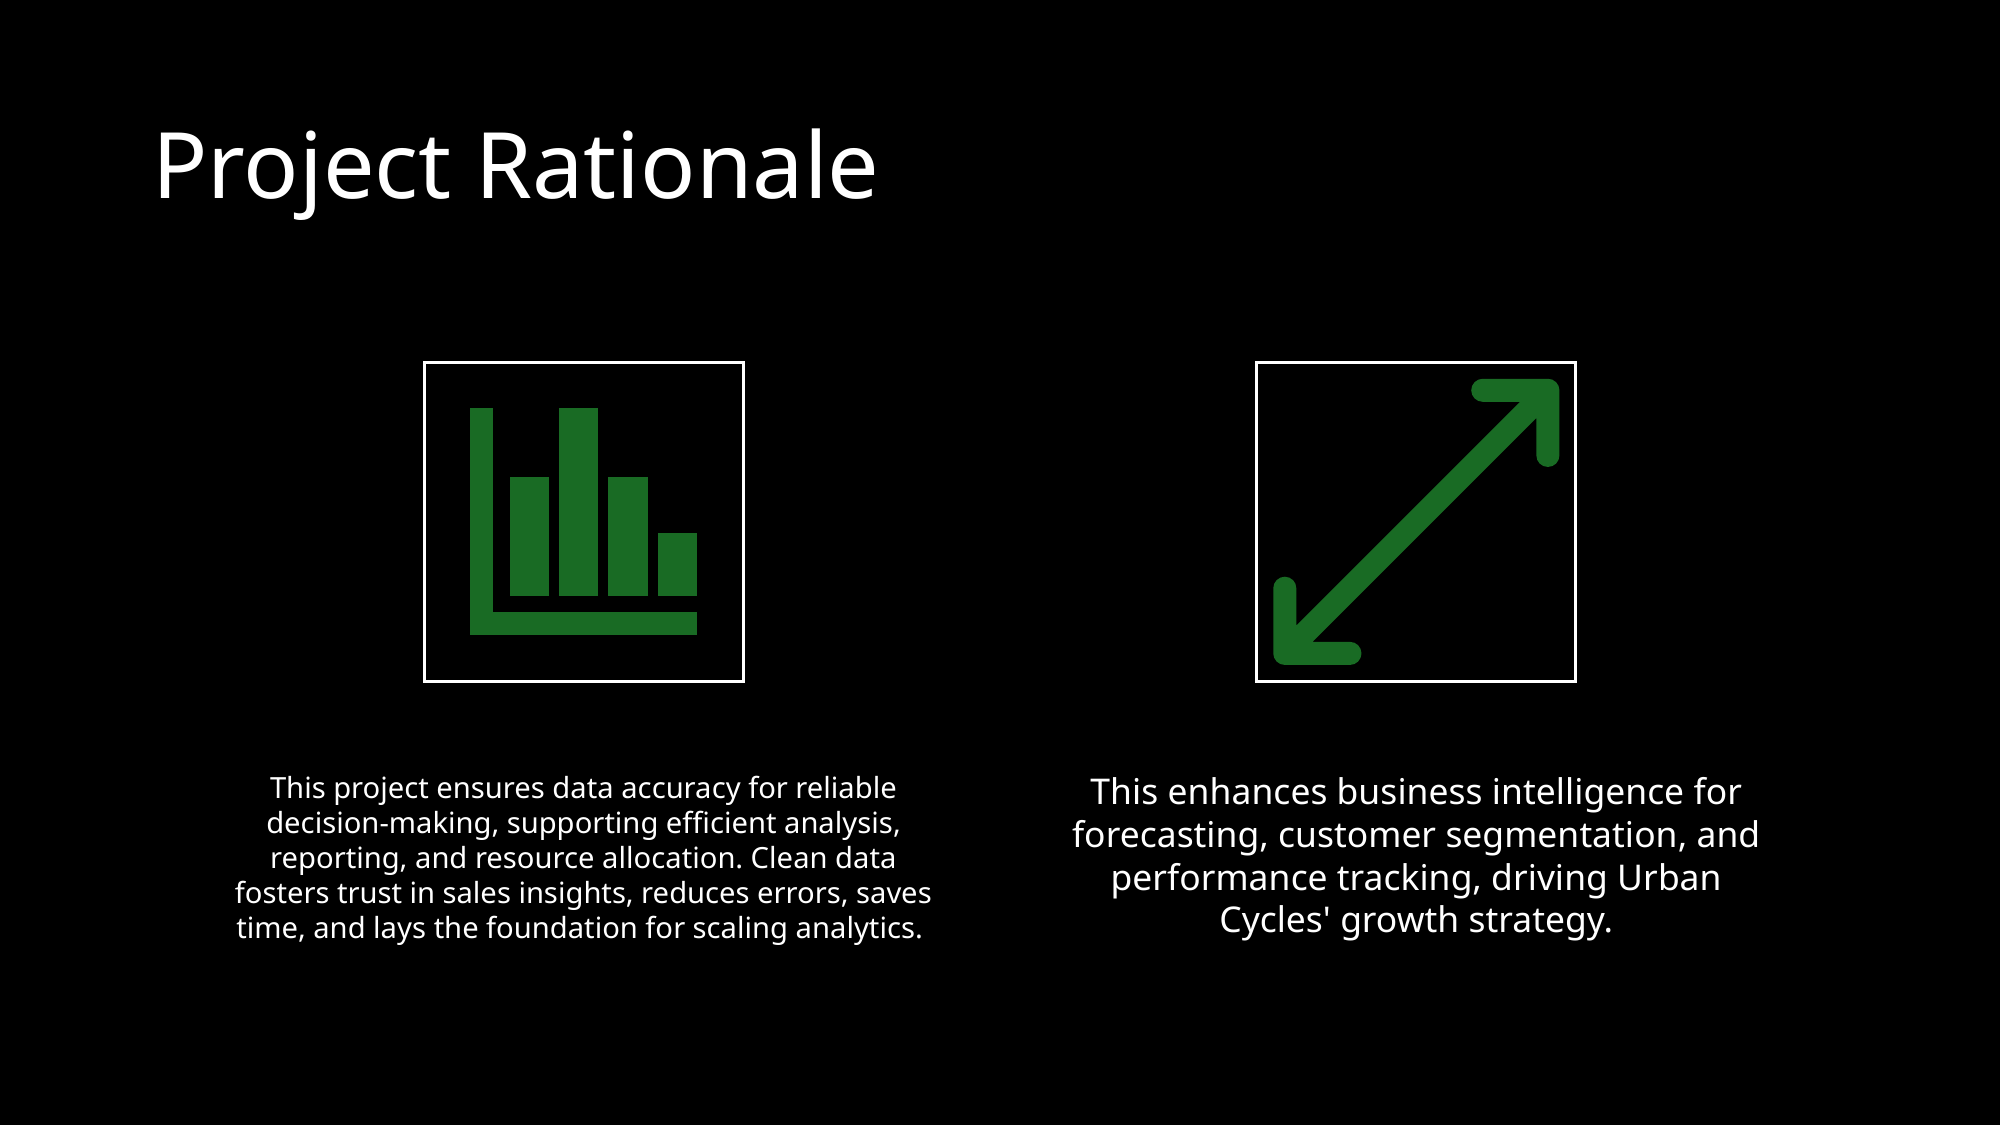

# Project Rationale
This project ensures data accuracy for reliable decision-making, supporting efficient analysis, reporting, and resource allocation. Clean data fosters trust in sales insights, reduces errors, saves time, and lays the foundation for scaling analytics.
This enhances business intelligence for forecasting, customer segmentation, and performance tracking, driving Urban Cycles' growth strategy.